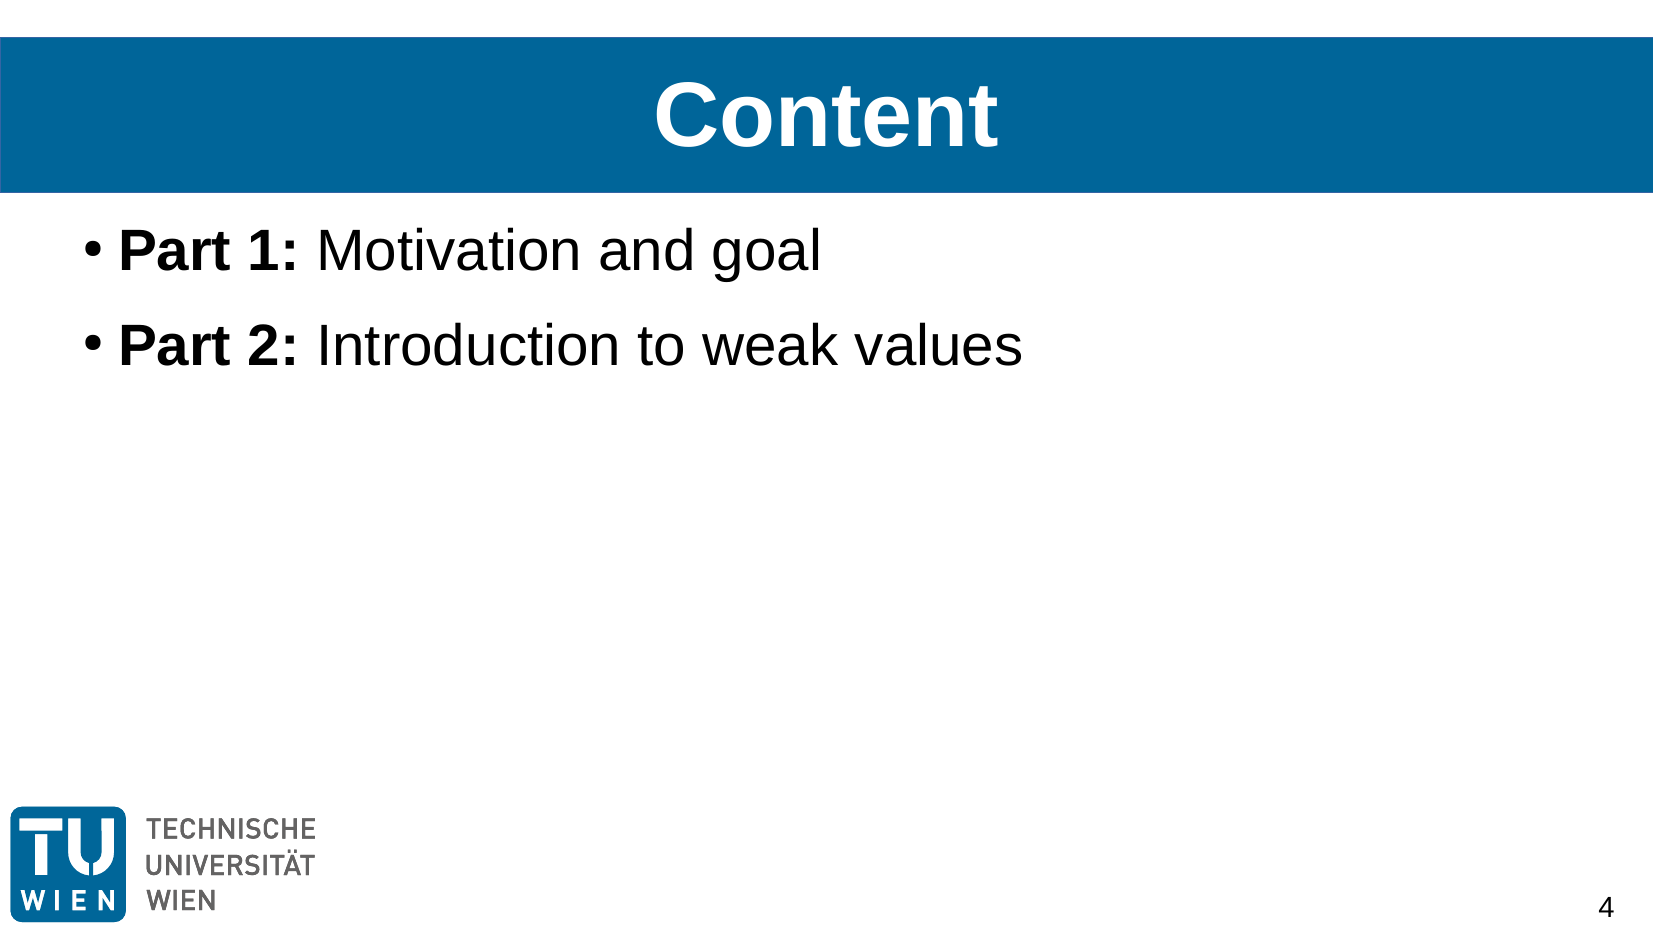

# Content
Part 1: Motivation and goal
Part 2: Introduction to weak values